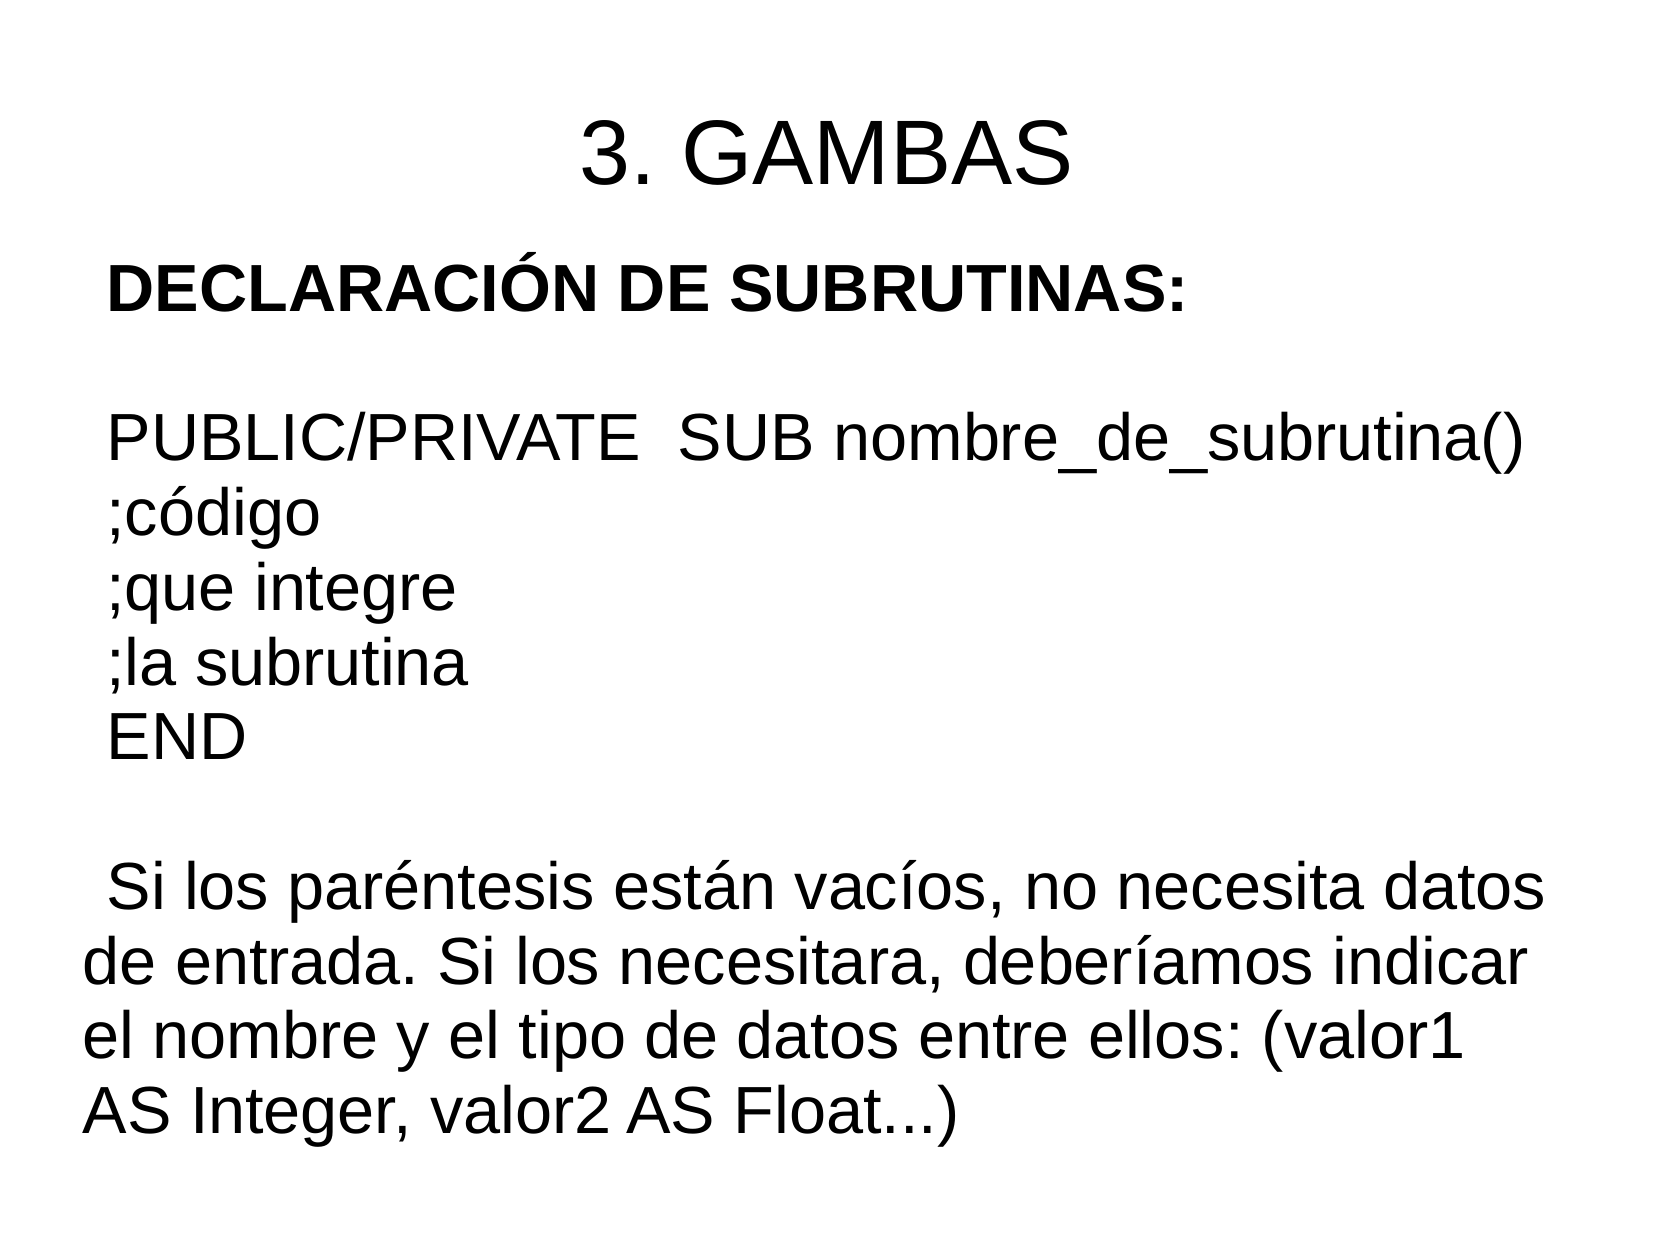

# 3. GAMBAS
DECLARACIÓN DE SUBRUTINAS:
PUBLIC/PRIVATE SUB nombre_de_subrutina()
;código
;que integre
;la subrutina
END
Si los paréntesis están vacíos, no necesita datos de entrada. Si los necesitara, deberíamos indicar el nombre y el tipo de datos entre ellos: (valor1 AS Integer, valor2 AS Float...)